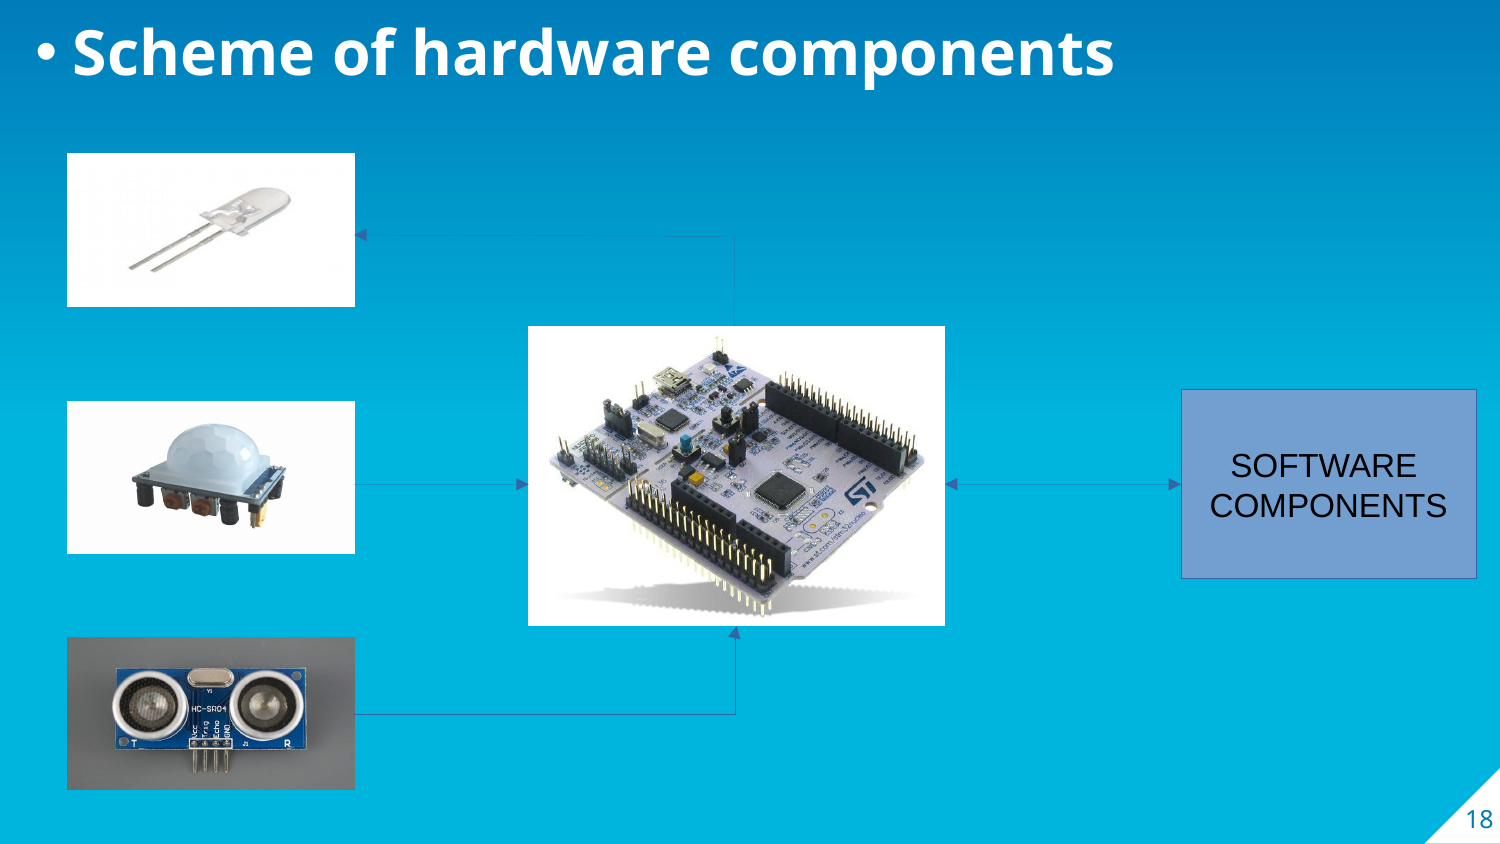

# Scheme of hardware components
SOFTWARE
COMPONENTS